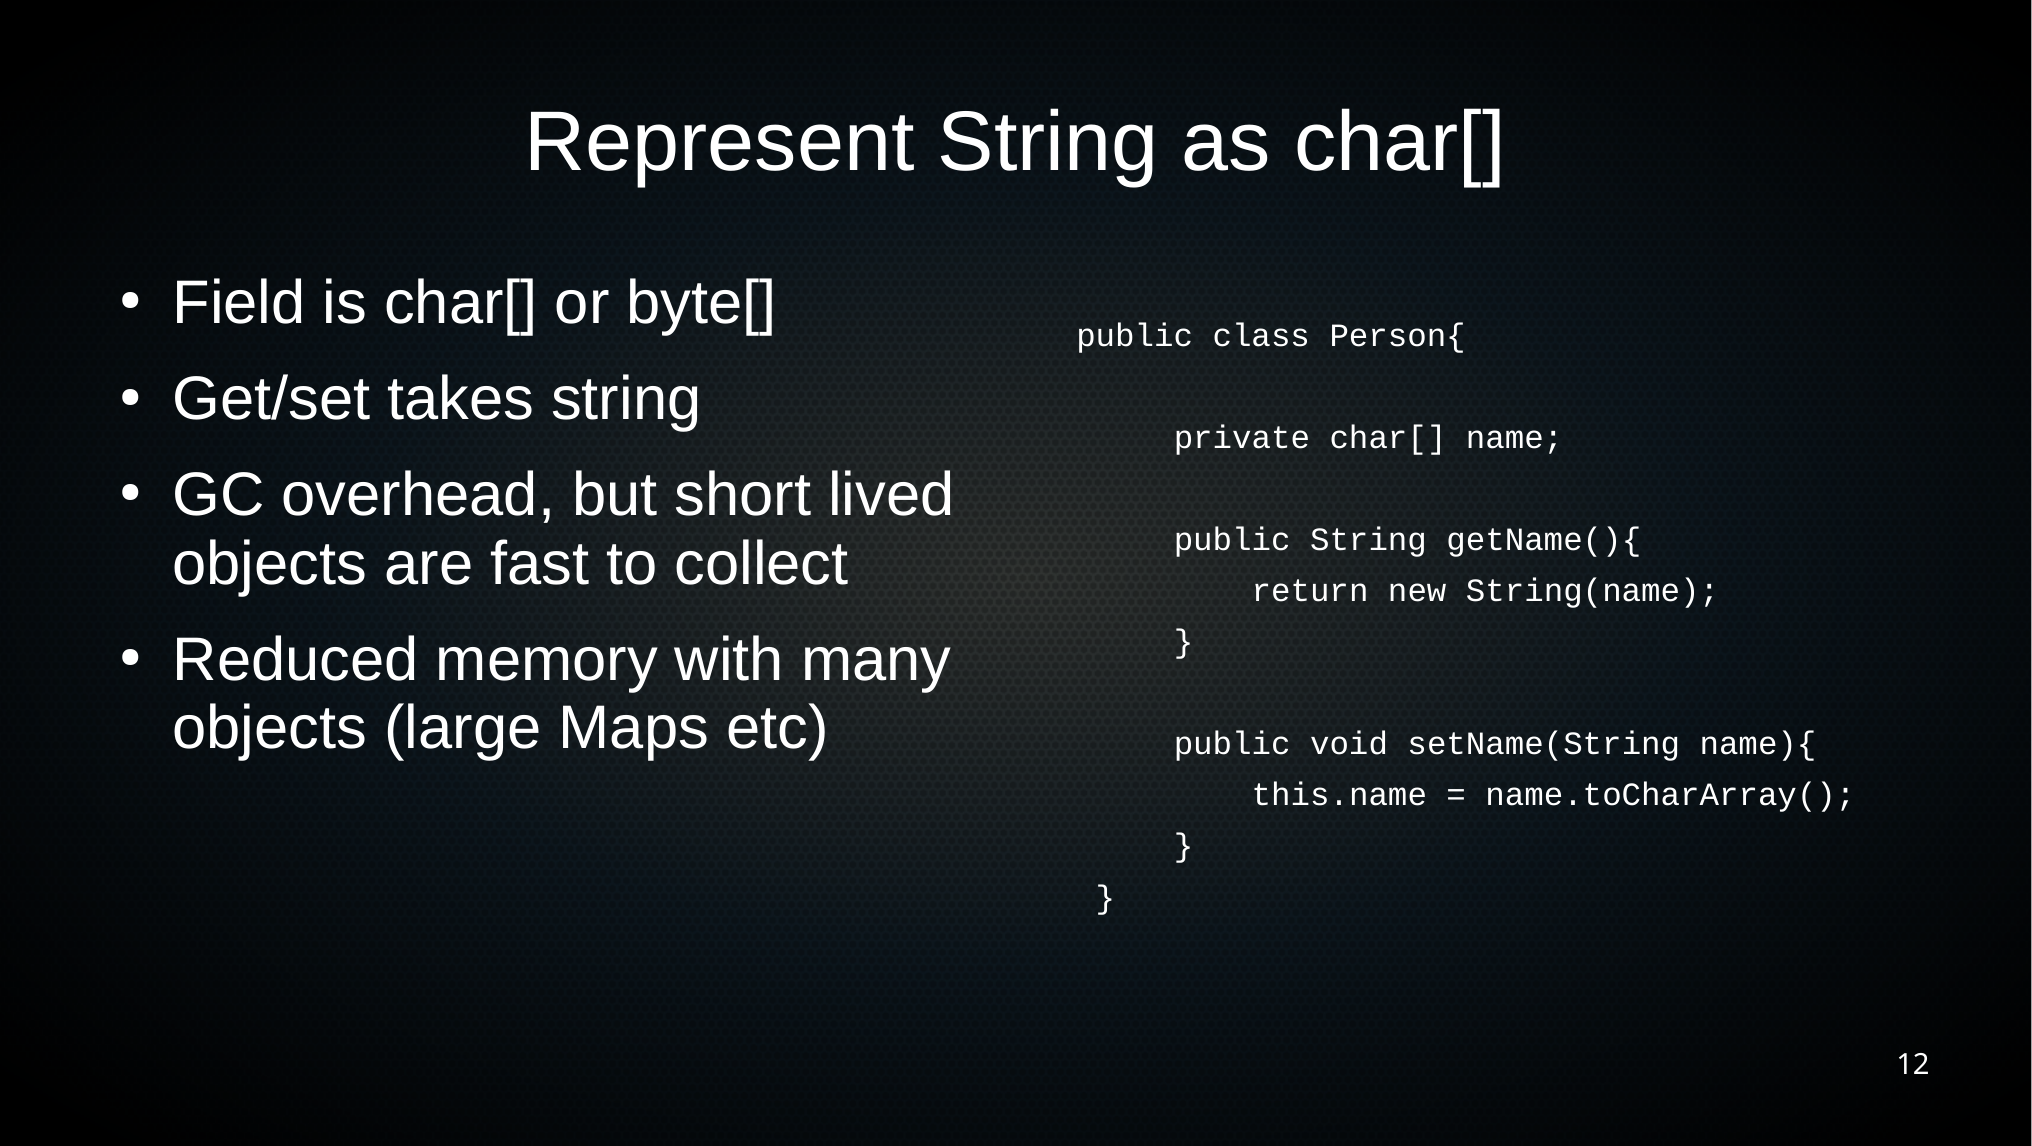

# Represent String as char[]
Field is char[] or byte[]
Get/set takes string
GC overhead, but short lived objects are fast to collect
Reduced memory with many objects (large Maps etc)
 public class Person{
 private char[] name;
 public String getName(){
 return new String(name);
 }
 public void setName(String name){
 this.name = name.toCharArray();
 }
 }
12